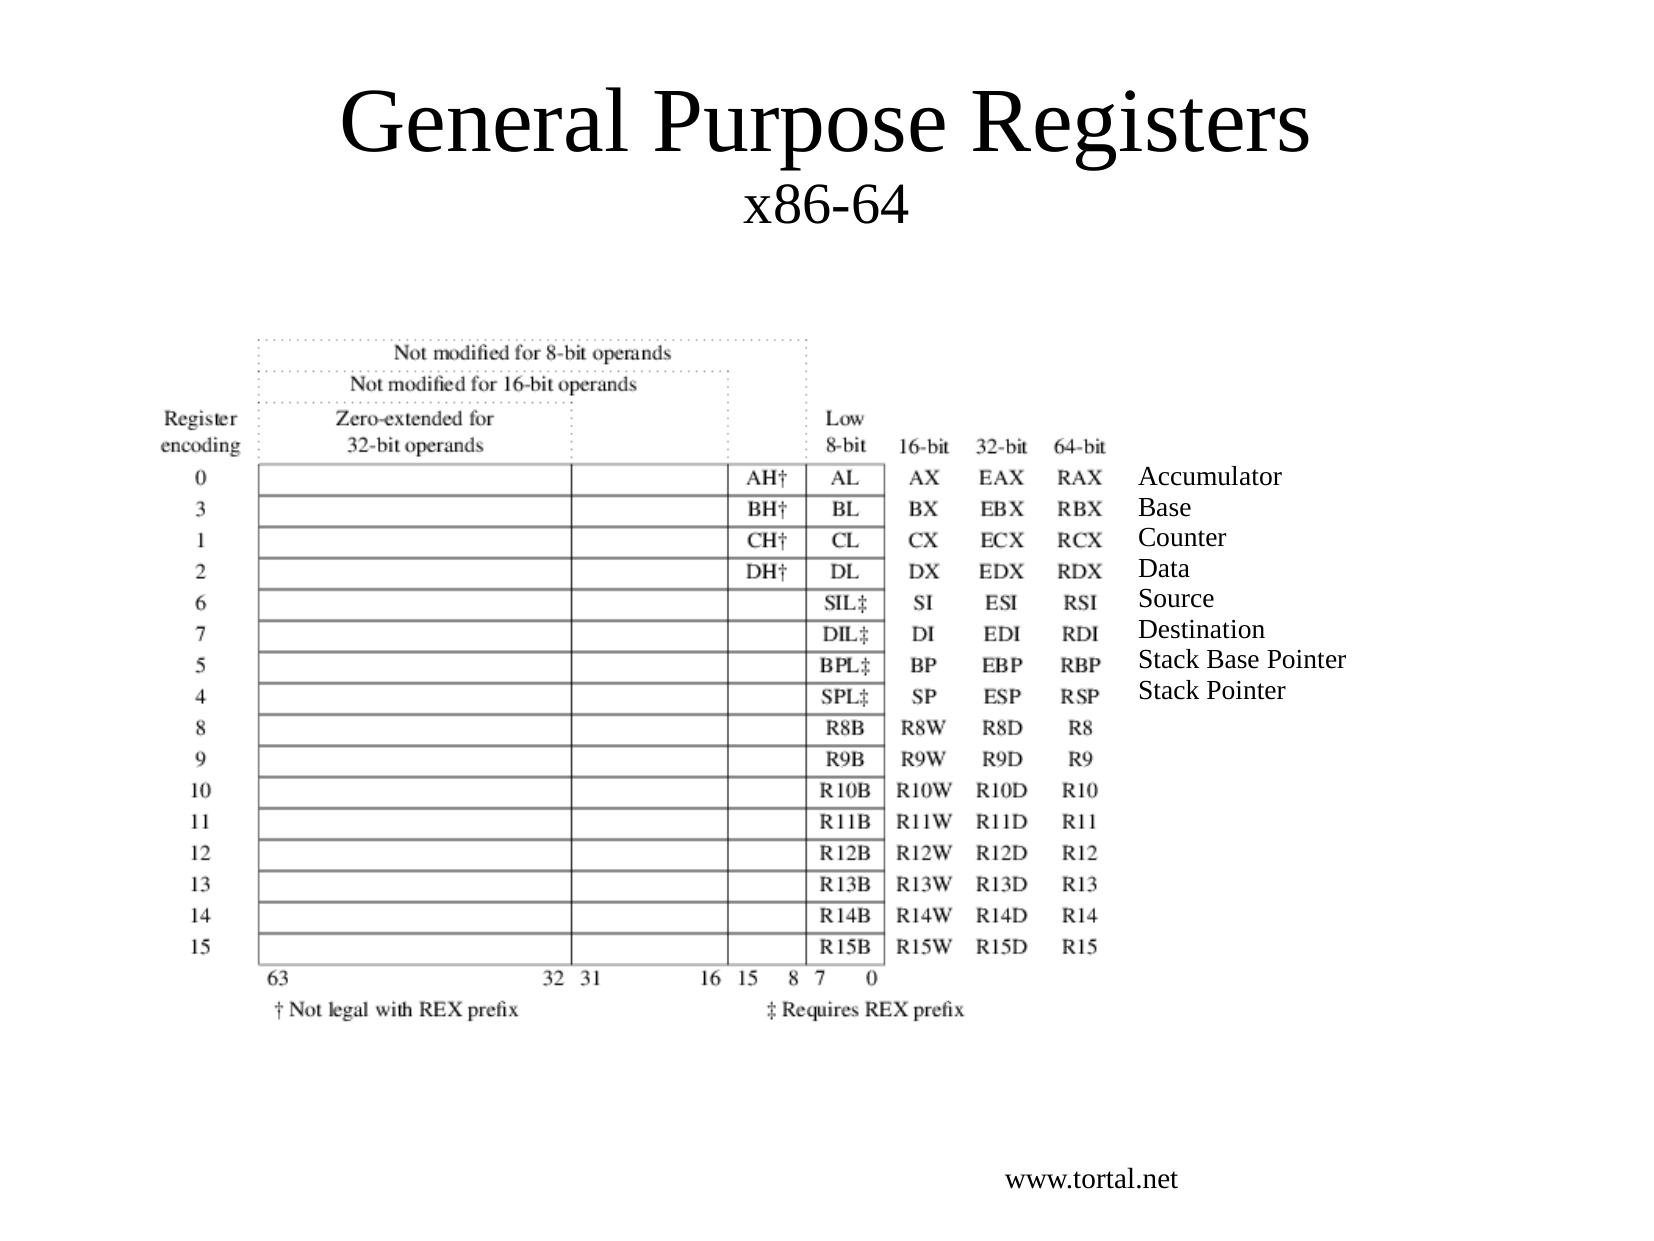

# General Purpose Registers x86-64
Accumulator
Base
Counter
Data
Source
Destination
Stack Base Pointer
Stack Pointer
www.tortal.net